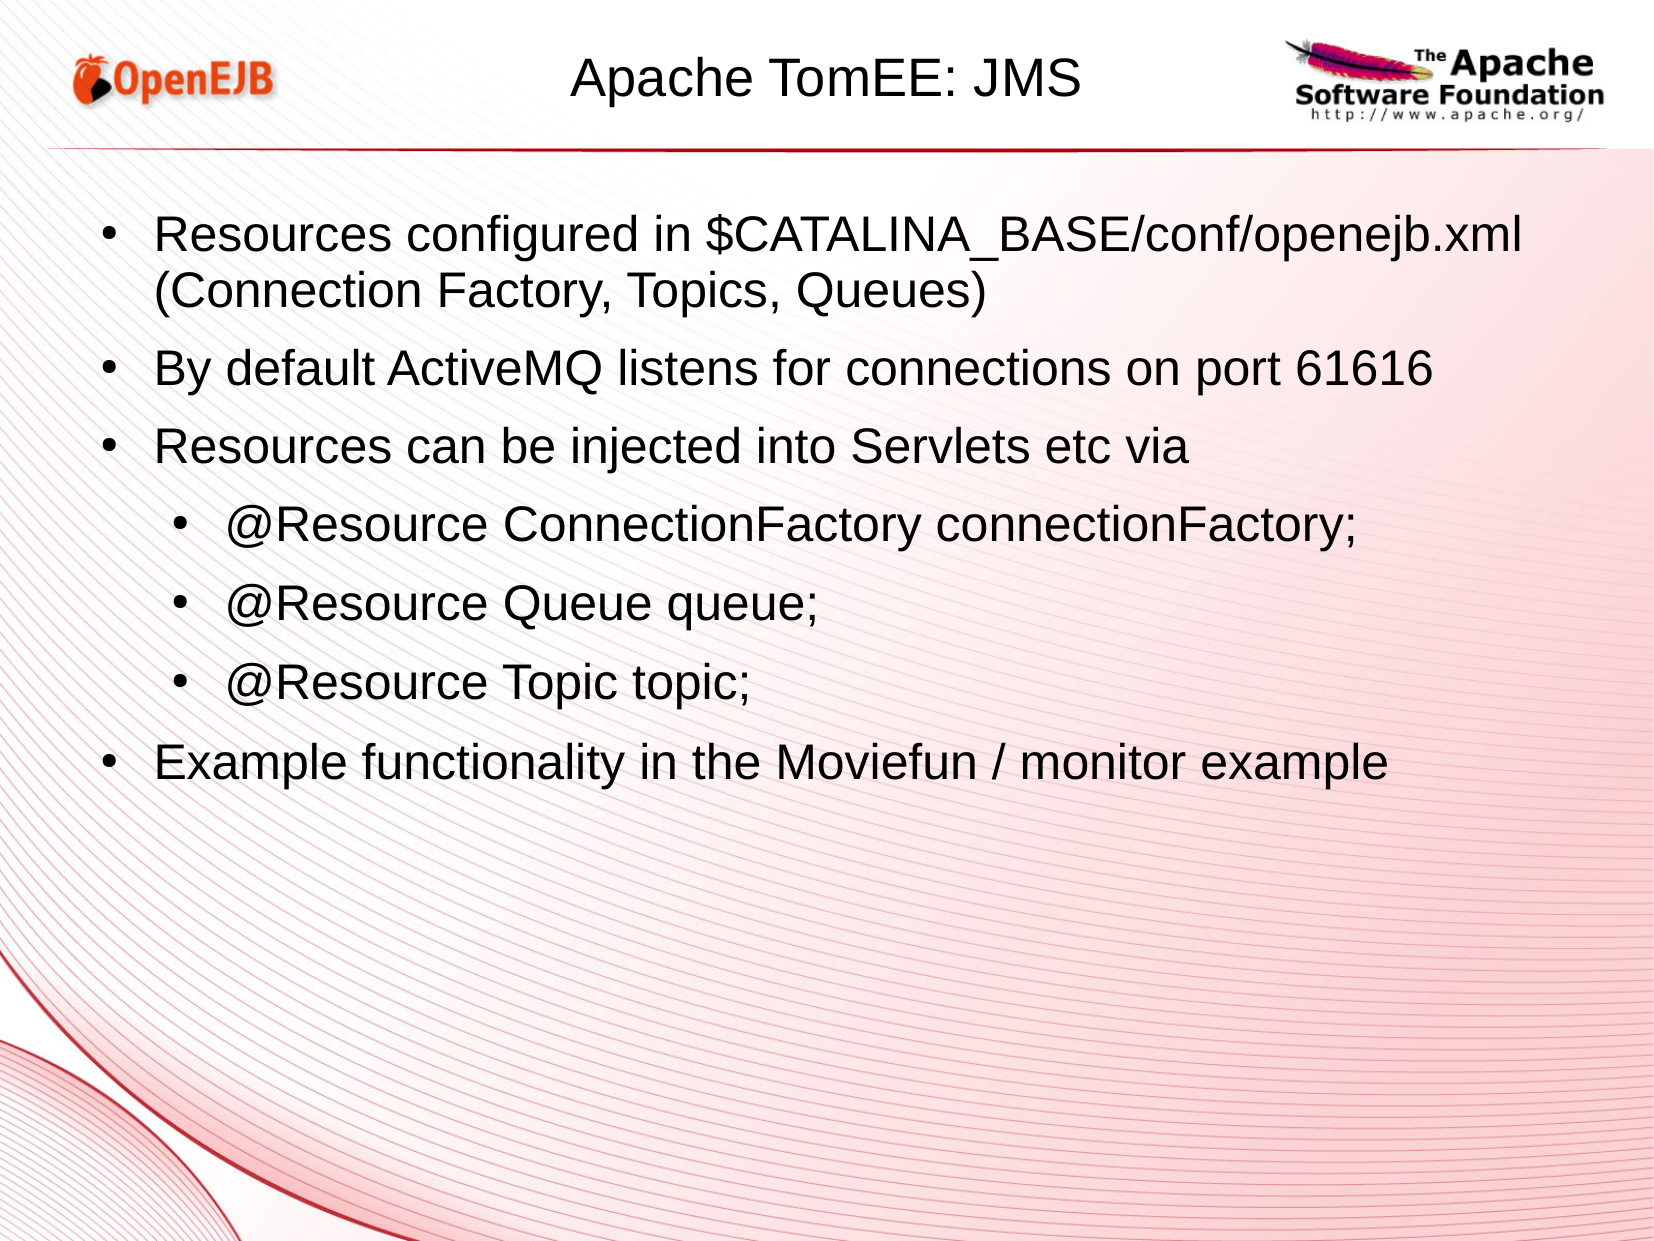

# Apache TomEE: JMS
Resources configured in $CATALINA_BASE/conf/openejb.xml (Connection Factory, Topics, Queues)
By default ActiveMQ listens for connections on port 61616
Resources can be injected into Servlets etc via
@Resource ConnectionFactory connectionFactory;
@Resource Queue queue;
@Resource Topic topic;
Example functionality in the Moviefun / monitor example